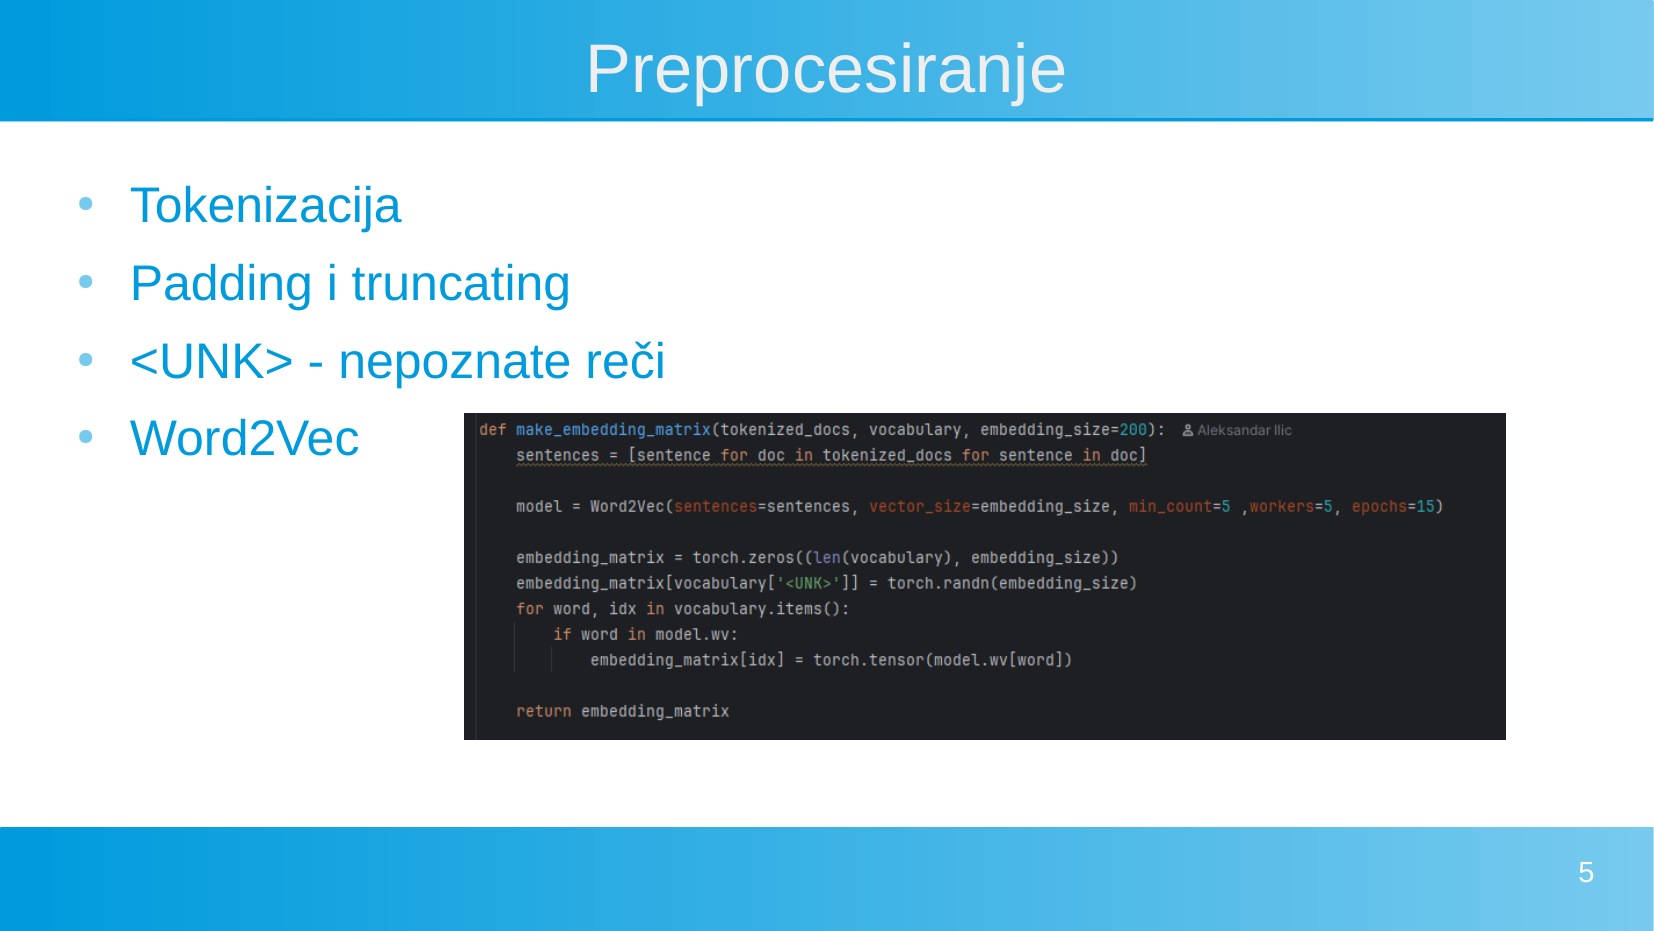

# Preprocesiranje
Tokenizacija
Padding i truncating
<UNK> - nepoznate reči
Word2Vec
5